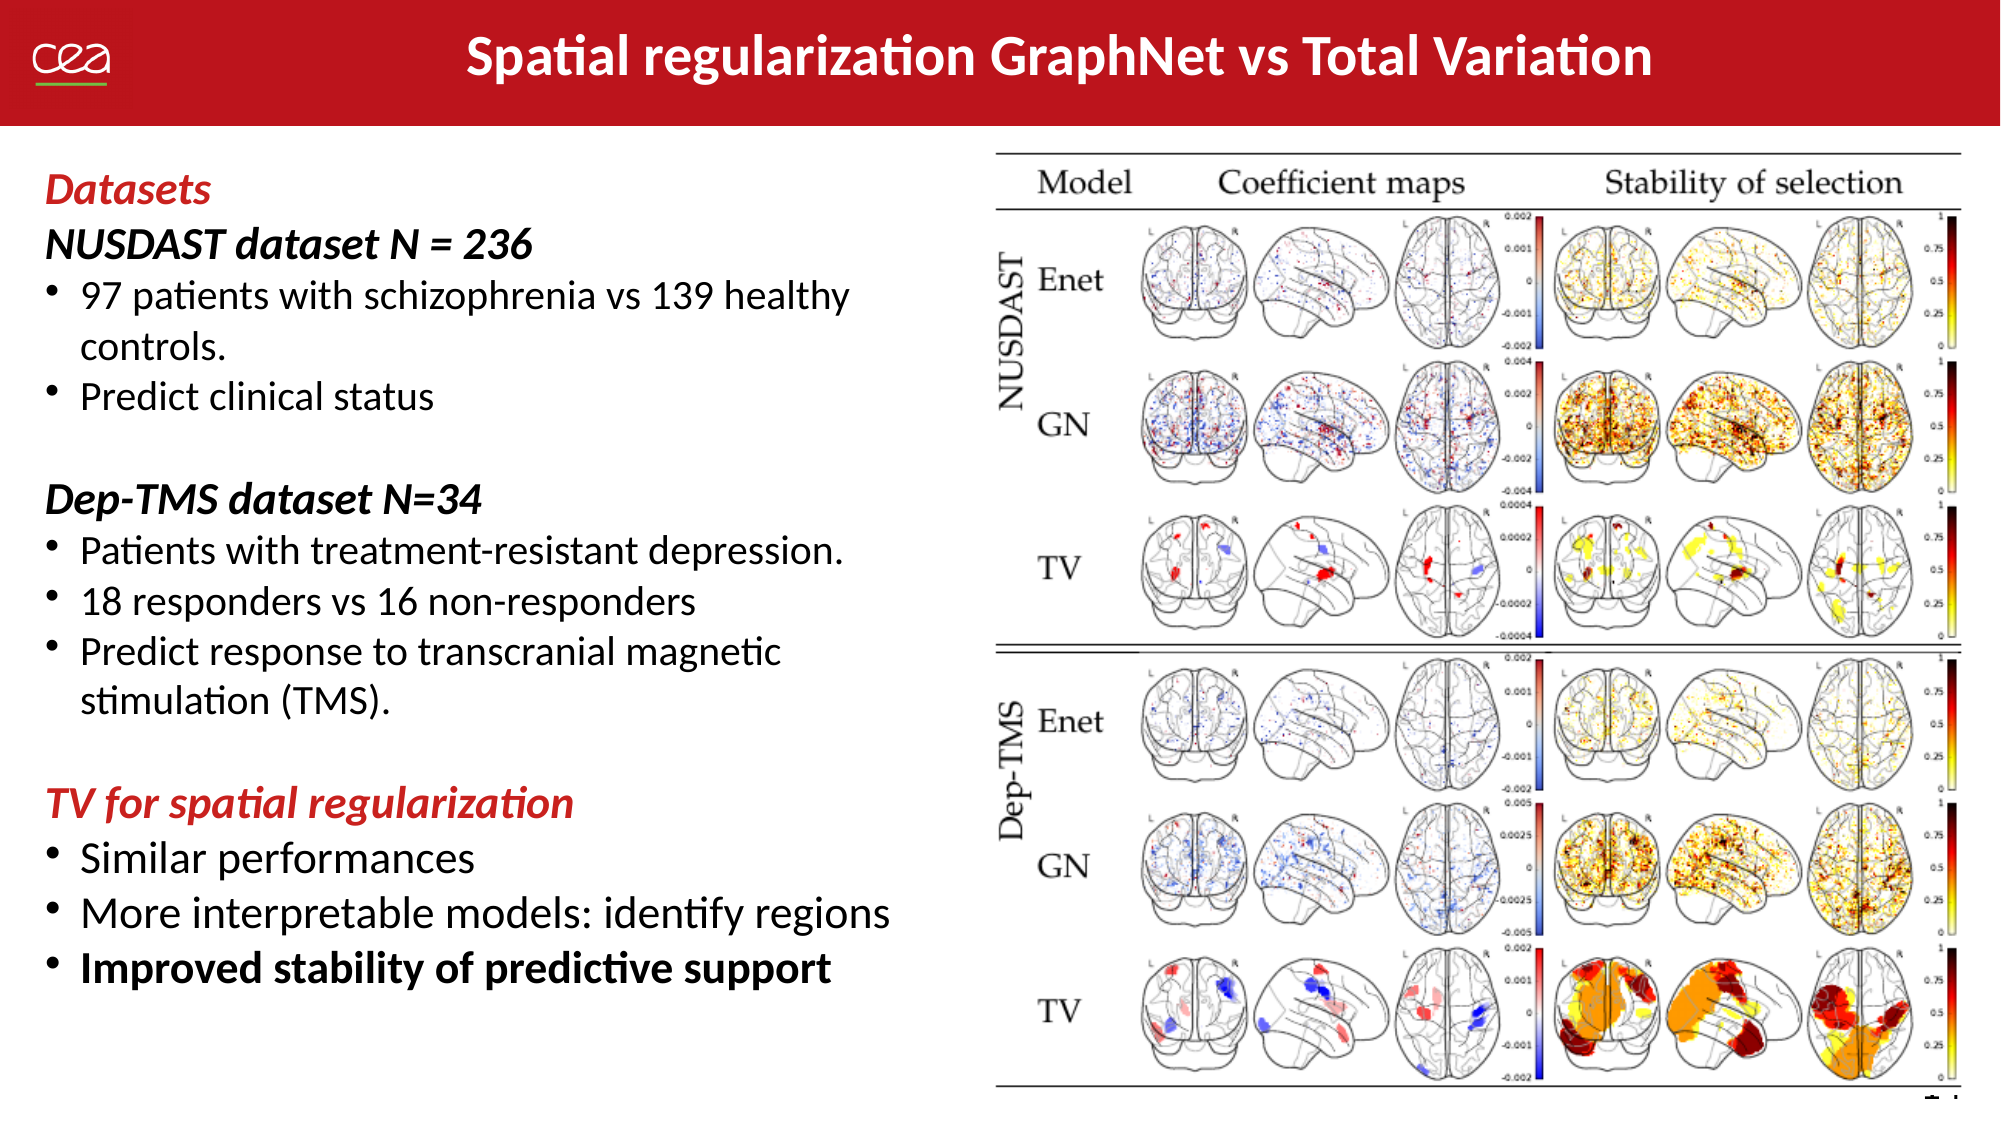

# Spatial regularization GraphNet vs Total Variation
Datasets
NUSDAST dataset N = 236
97 patients with schizophrenia vs 139 healthy controls.
Predict clinical status
Dep-TMS dataset N=34
Patients with treatment-resistant depression.
18 responders vs 16 non-responders
Predict response to transcranial magnetic stimulation (TMS).
TV for spatial regularization
Similar performances
More interpretable models: identify regions
Improved stability of predictive support